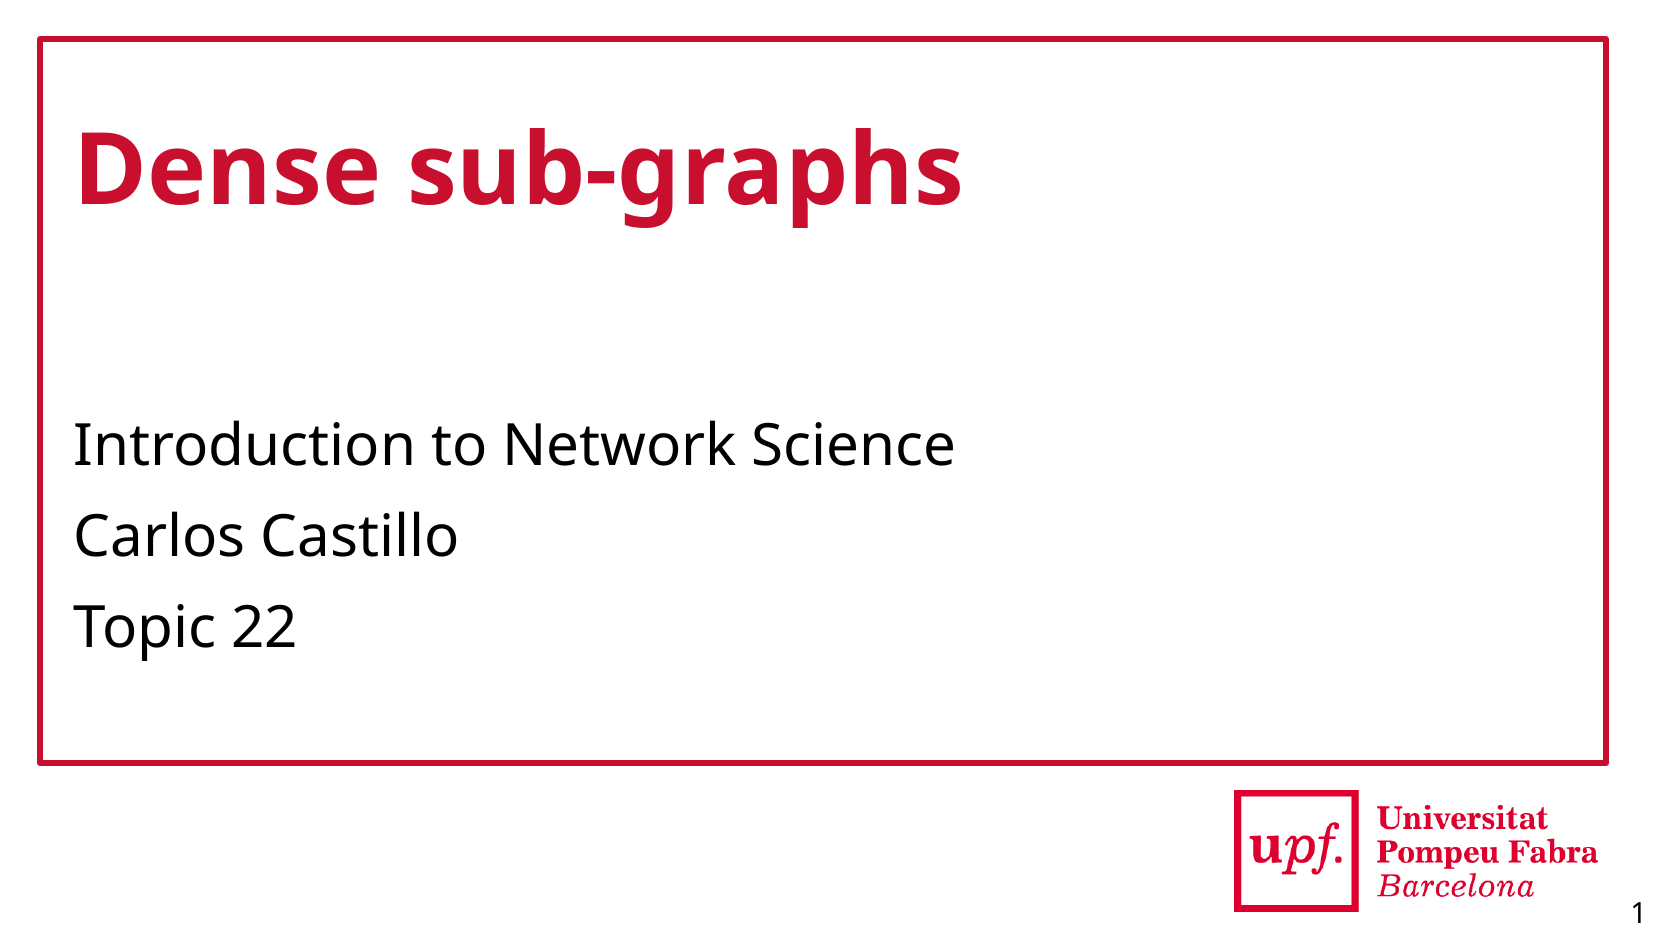

Dense sub-graphs
Introduction to Network Science
Carlos Castillo
Topic 22
1